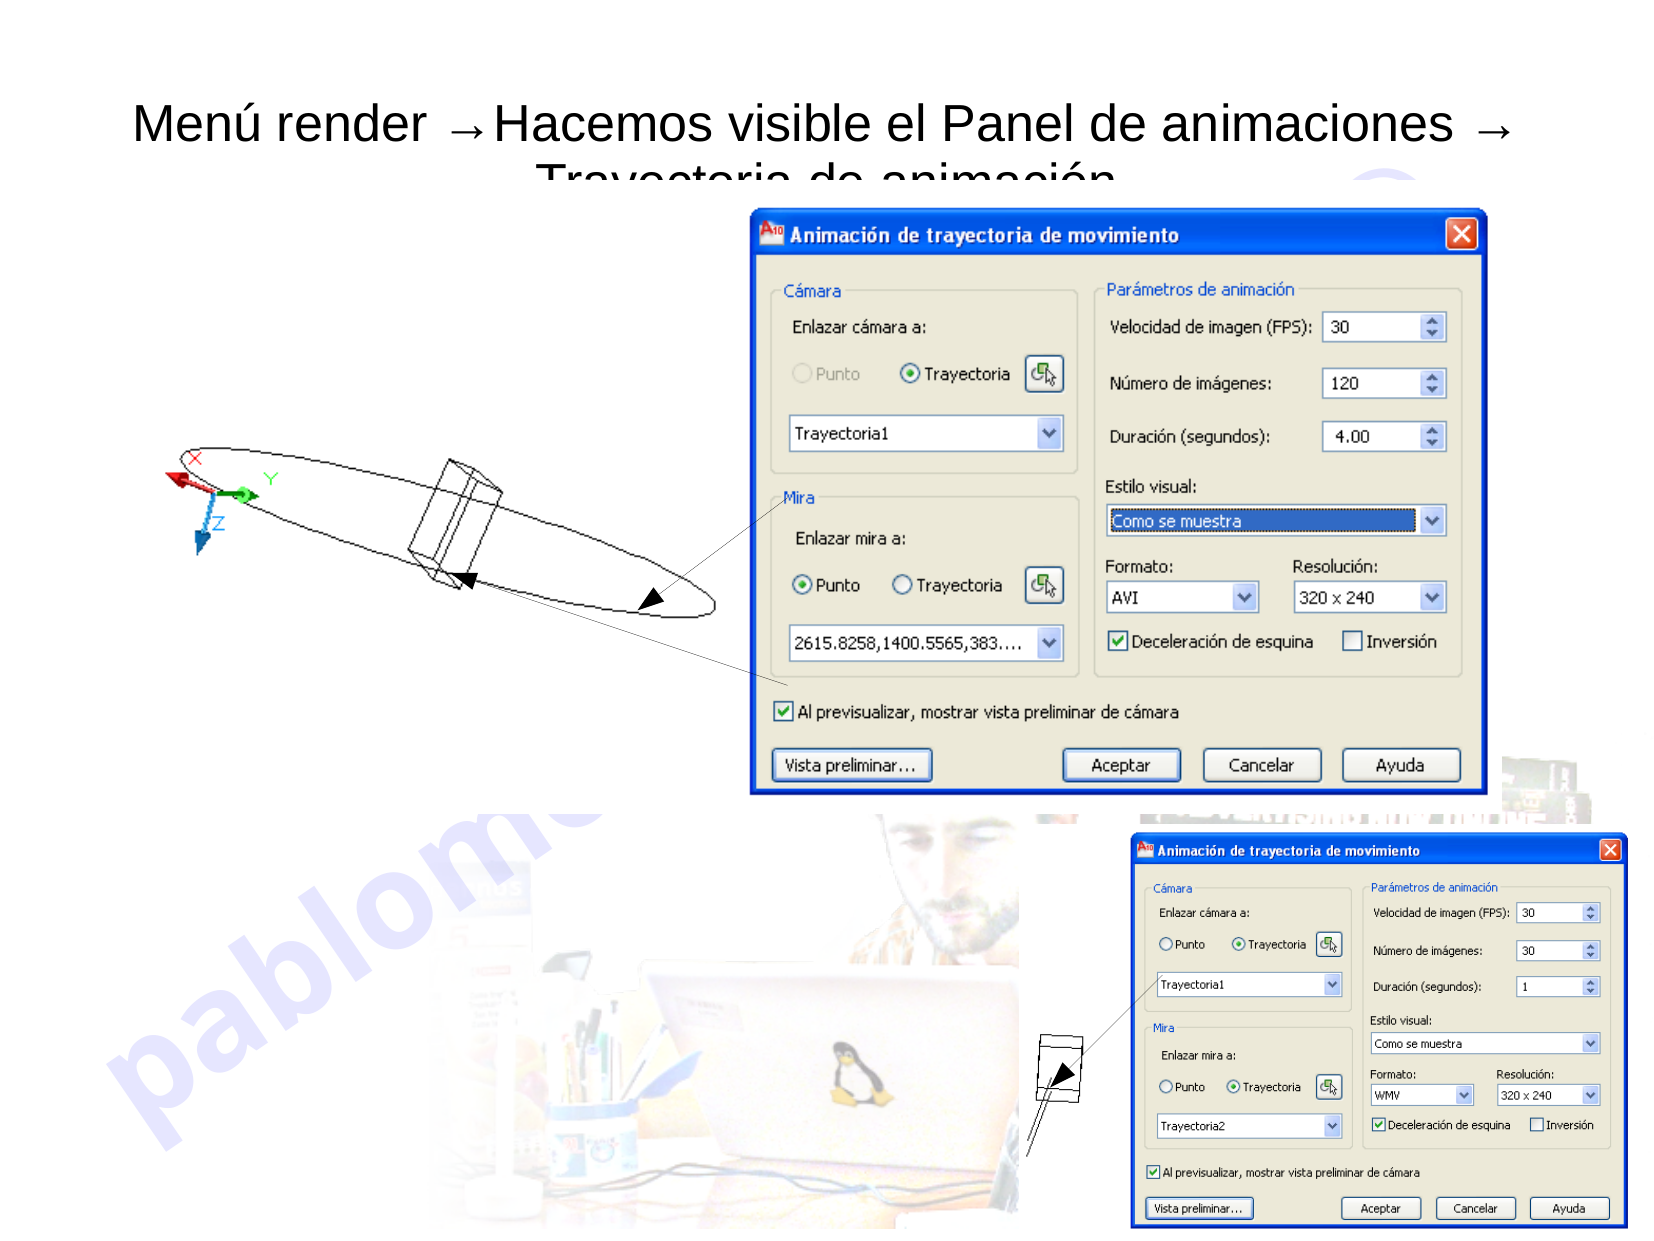

# Menú render →Hacemos visible el Panel de animaciones → Trayectoria de animación